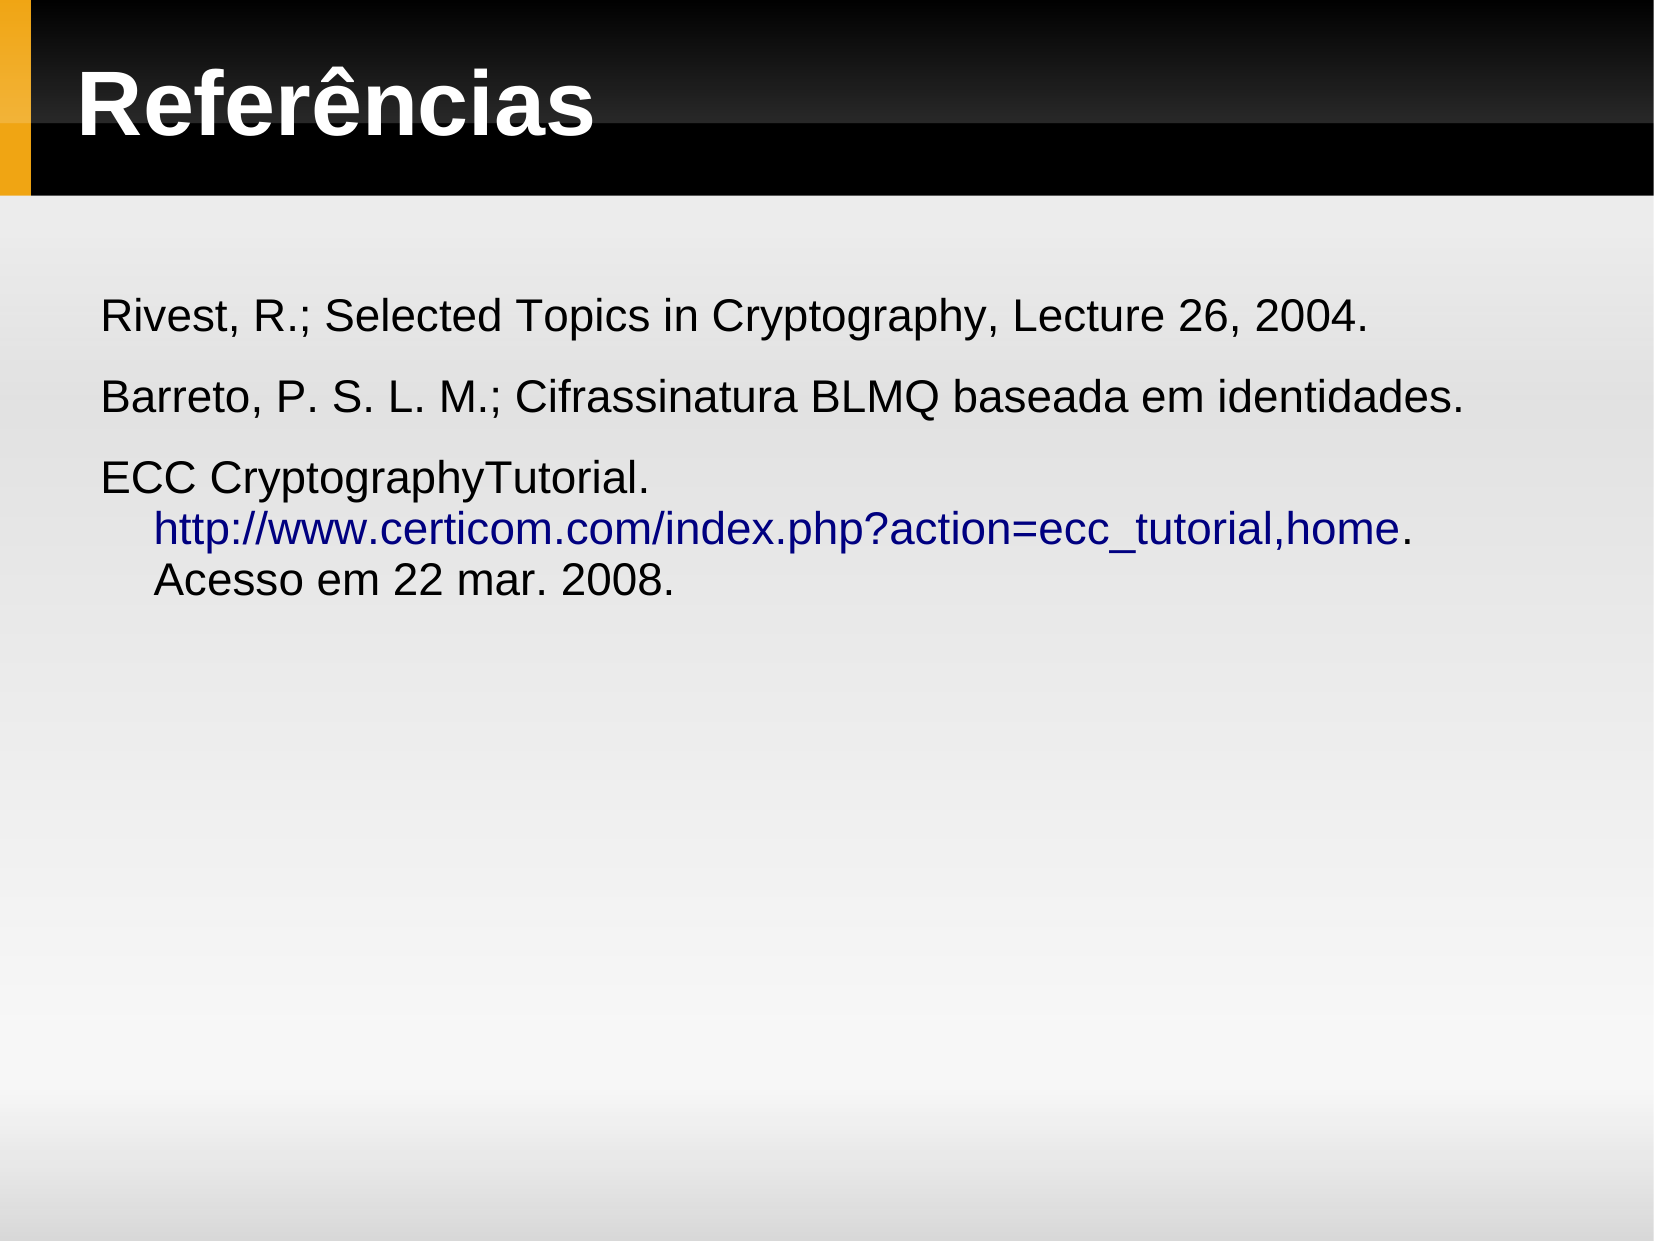

# Referências
Rivest, R.; Selected Topics in Cryptography, Lecture 26, 2004.
Barreto, P. S. L. M.; Cifrassinatura BLMQ baseada em identidades.
ECC CryptographyTutorial. http://www.certicom.com/index.php?action=ecc_tutorial,home. Acesso em 22 mar. 2008.